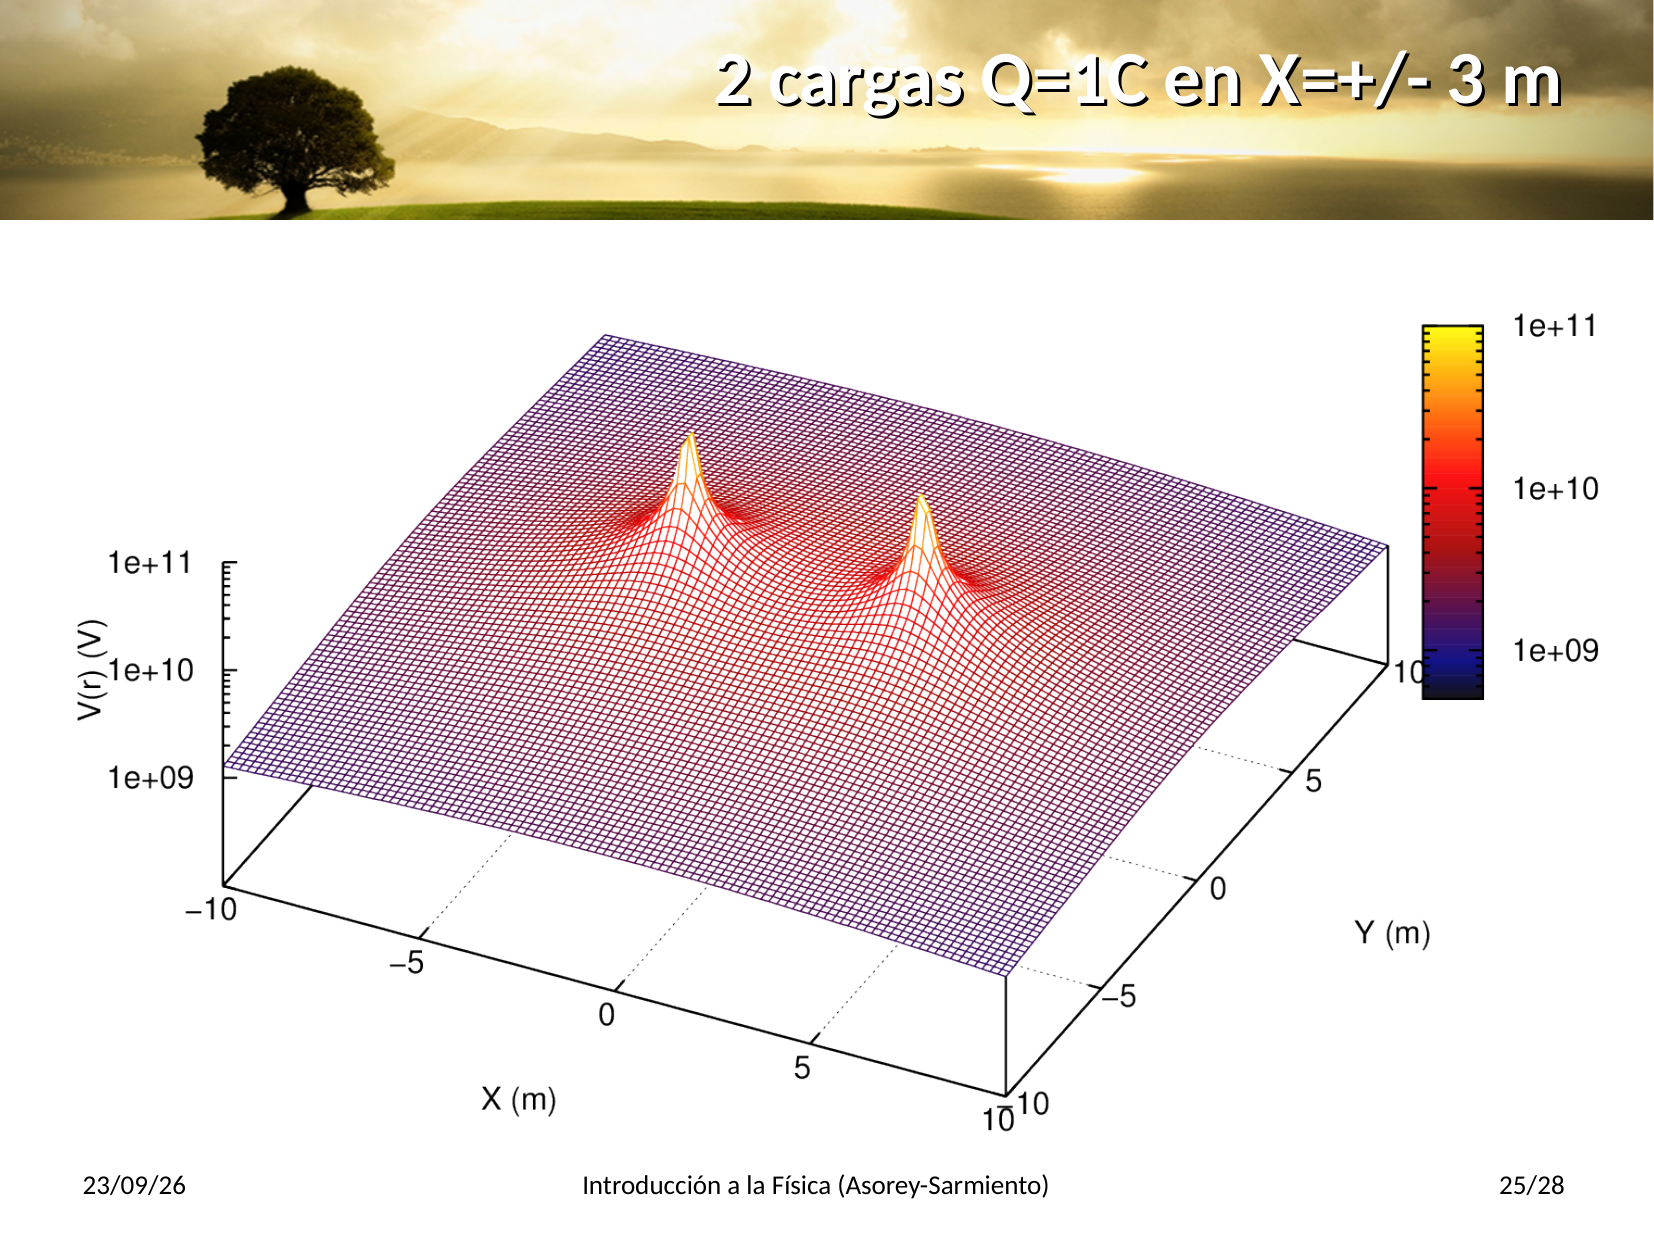

# 2 cargas Q=1C en X=+/- 3 m
Introducción a la Física (Asorey-Sarmiento)
25